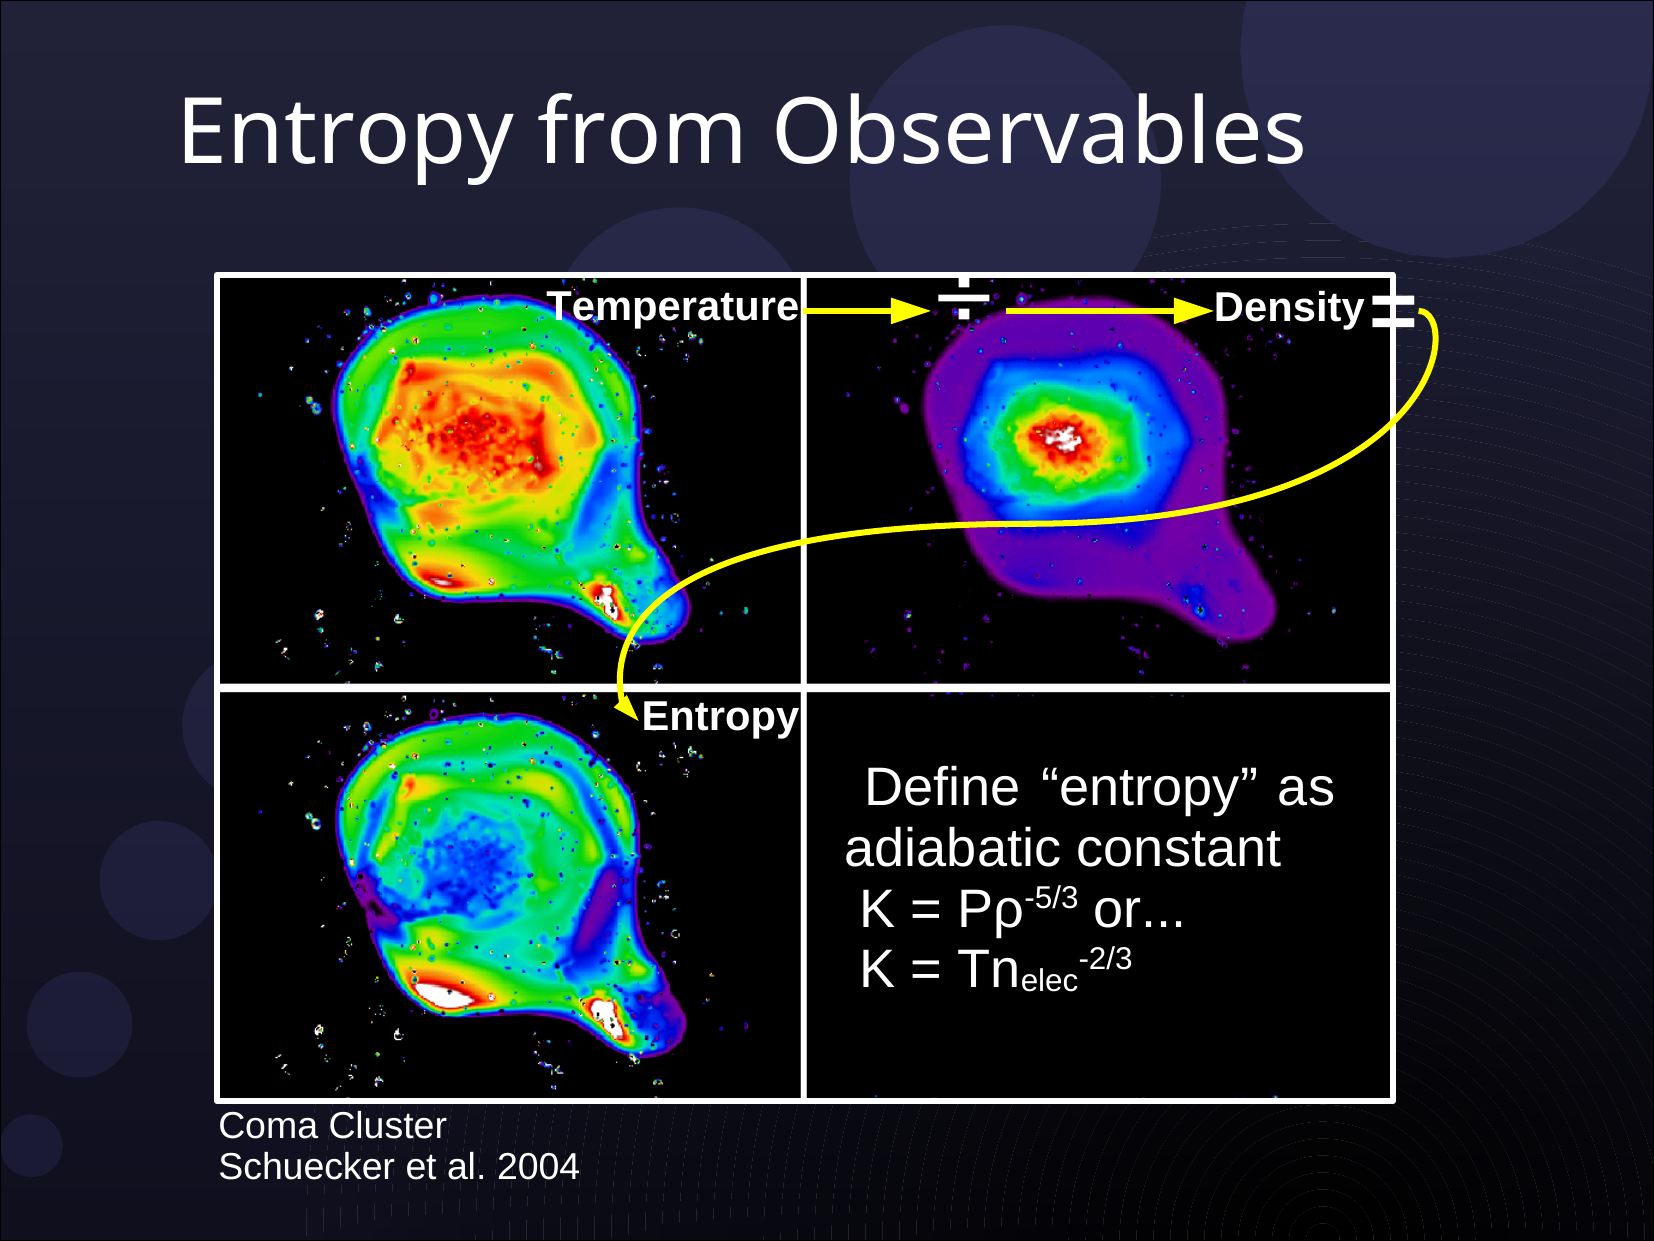

Entropy from Observables
÷
=
Temperature
Density
Entropy
 Define “entropy” as adiabatic constant
 K = Pρ-5/3 or...
 K = Tnelec-2/3
Coma Cluster
Schuecker et al. 2004